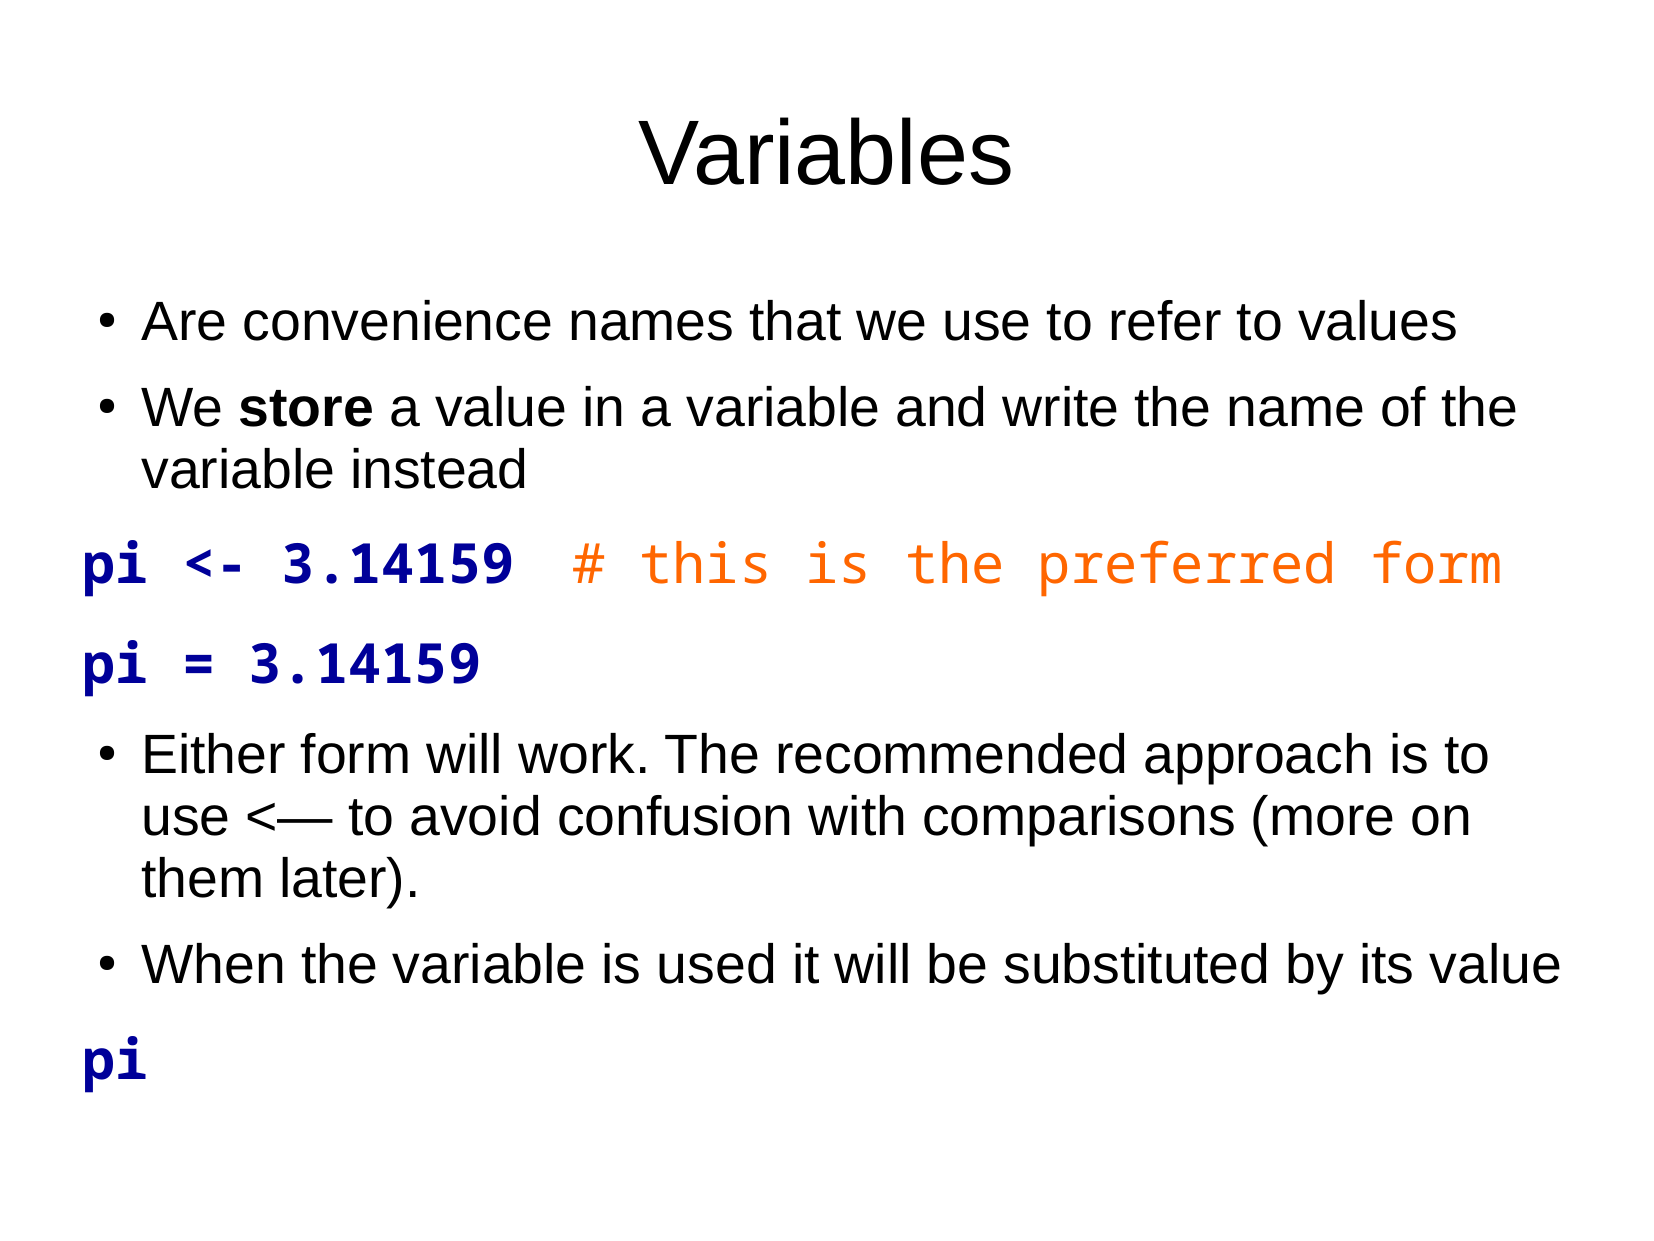

# Variables
Are convenience names that we use to refer to values
We store a value in a variable and write the name of the variable instead
pi <- 3.14159	# this is the preferred form
pi = 3.14159
Either form will work. The recommended approach is to use <— to avoid confusion with comparisons (more on them later).
When the variable is used it will be substituted by its value
pi